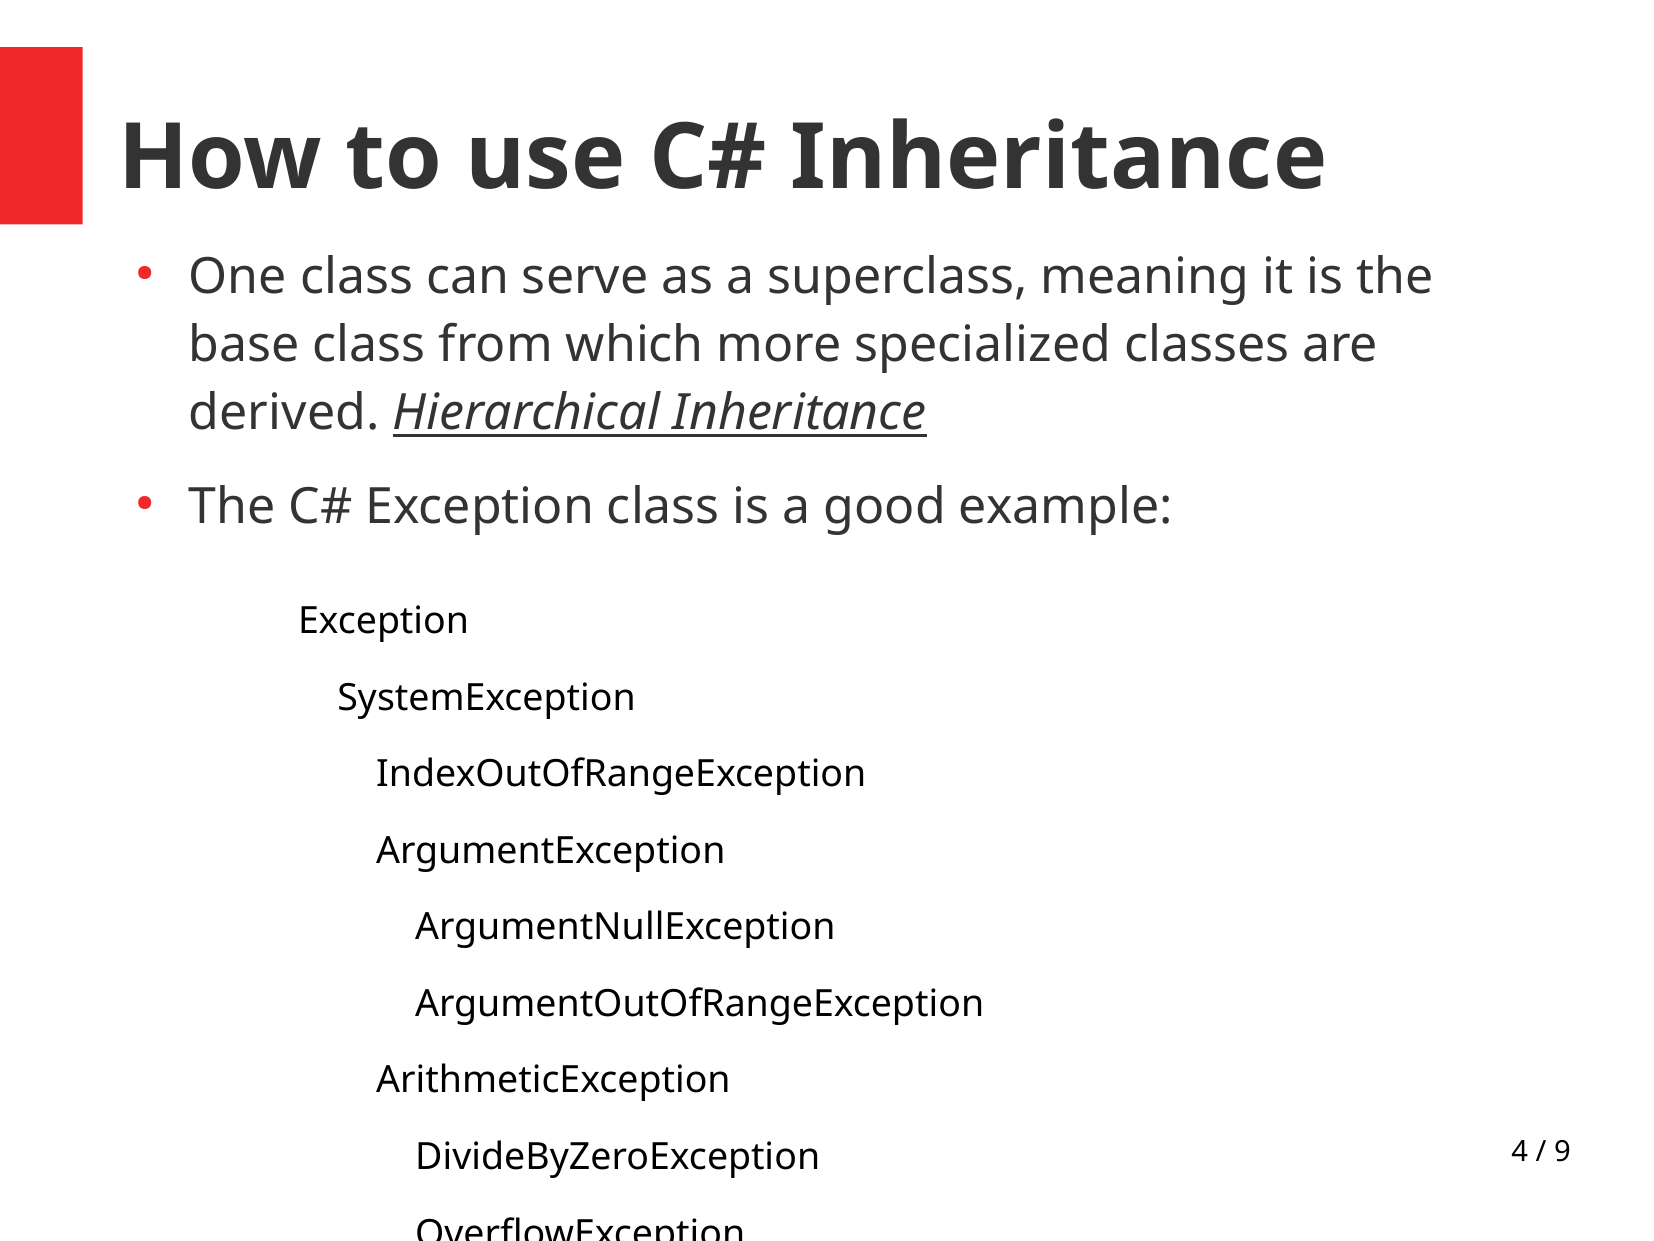

# How to use C# Inheritance
One class can serve as a superclass, meaning it is the base class from which more specialized classes are derived. Hierarchical Inheritance
The C# Exception class is a good example:
Exception
 SystemException
 IndexOutOfRangeException
 ArgumentException
 ArgumentNullException
 ArgumentOutOfRangeException
 ArithmeticException
 DivideByZeroException
 OverflowException
 ApplicationException
4